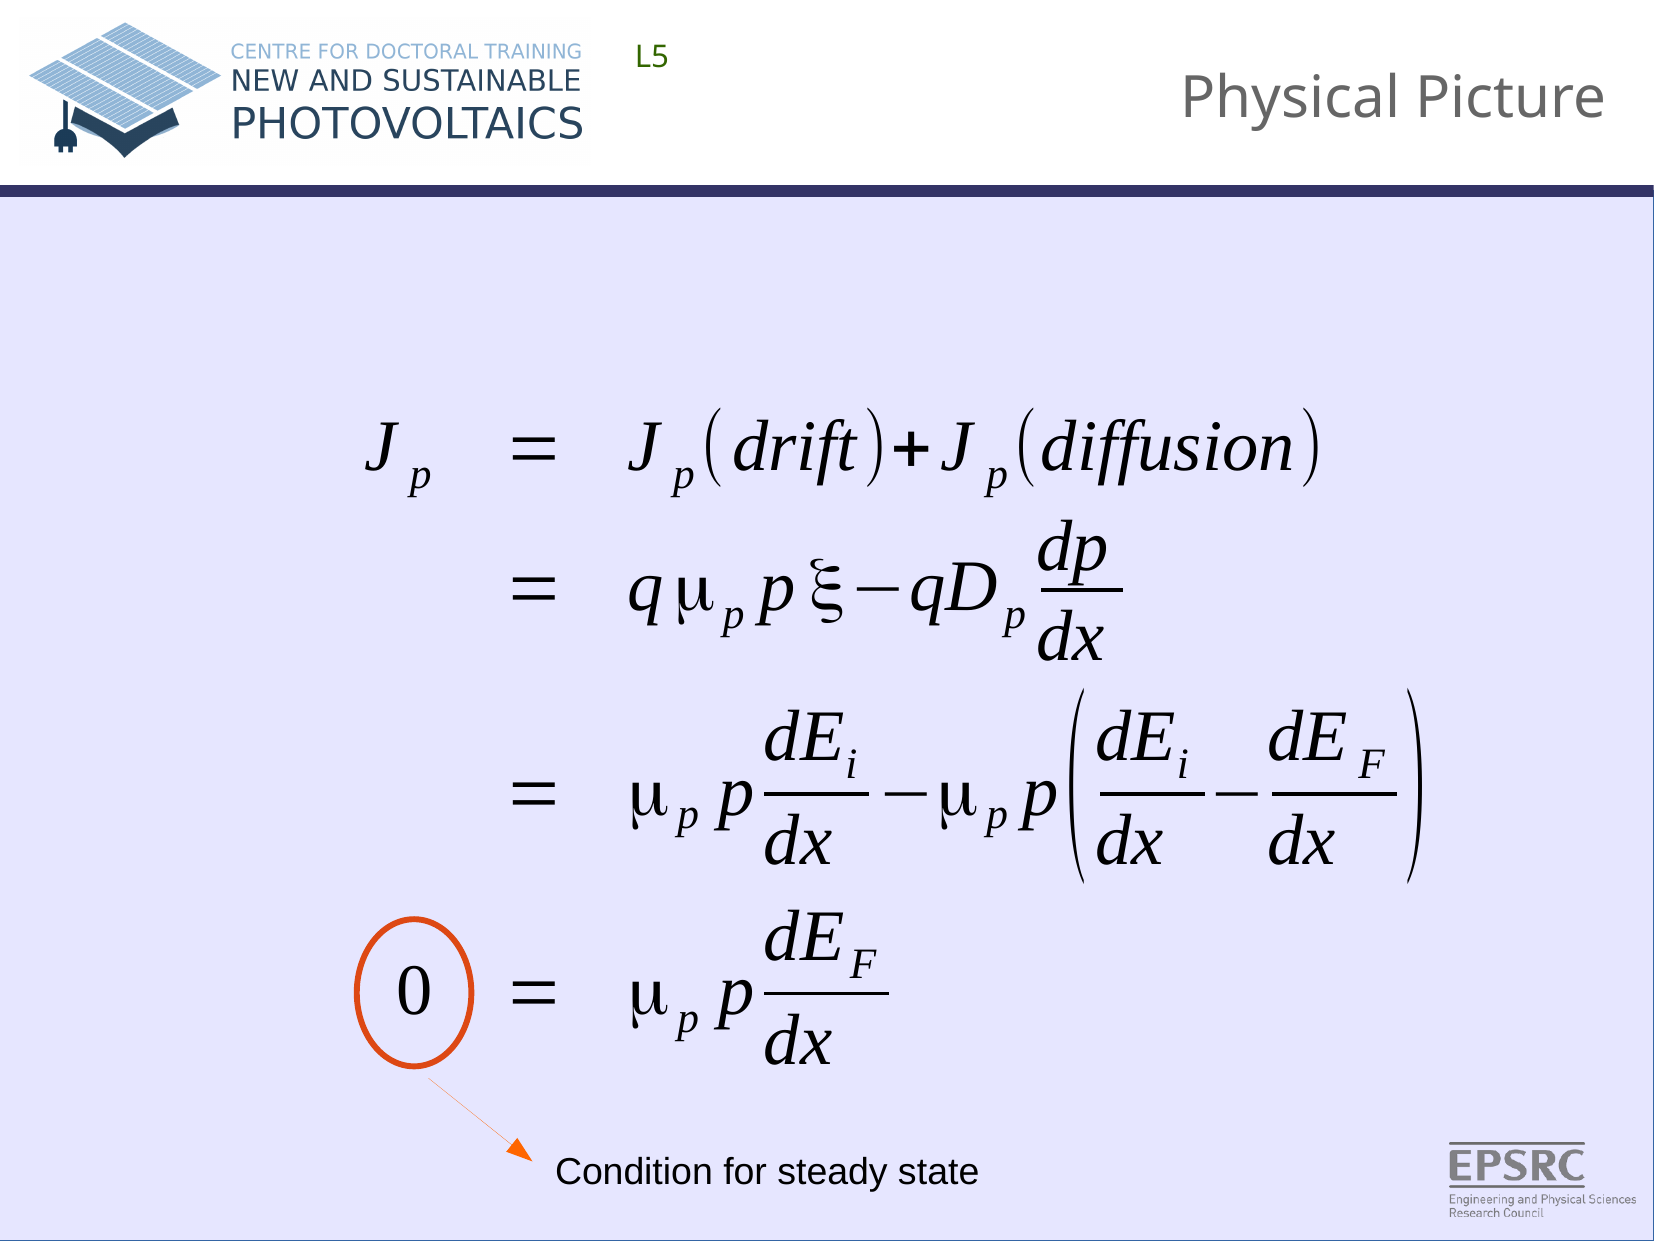

L5
Physical Picture
Condition for steady state